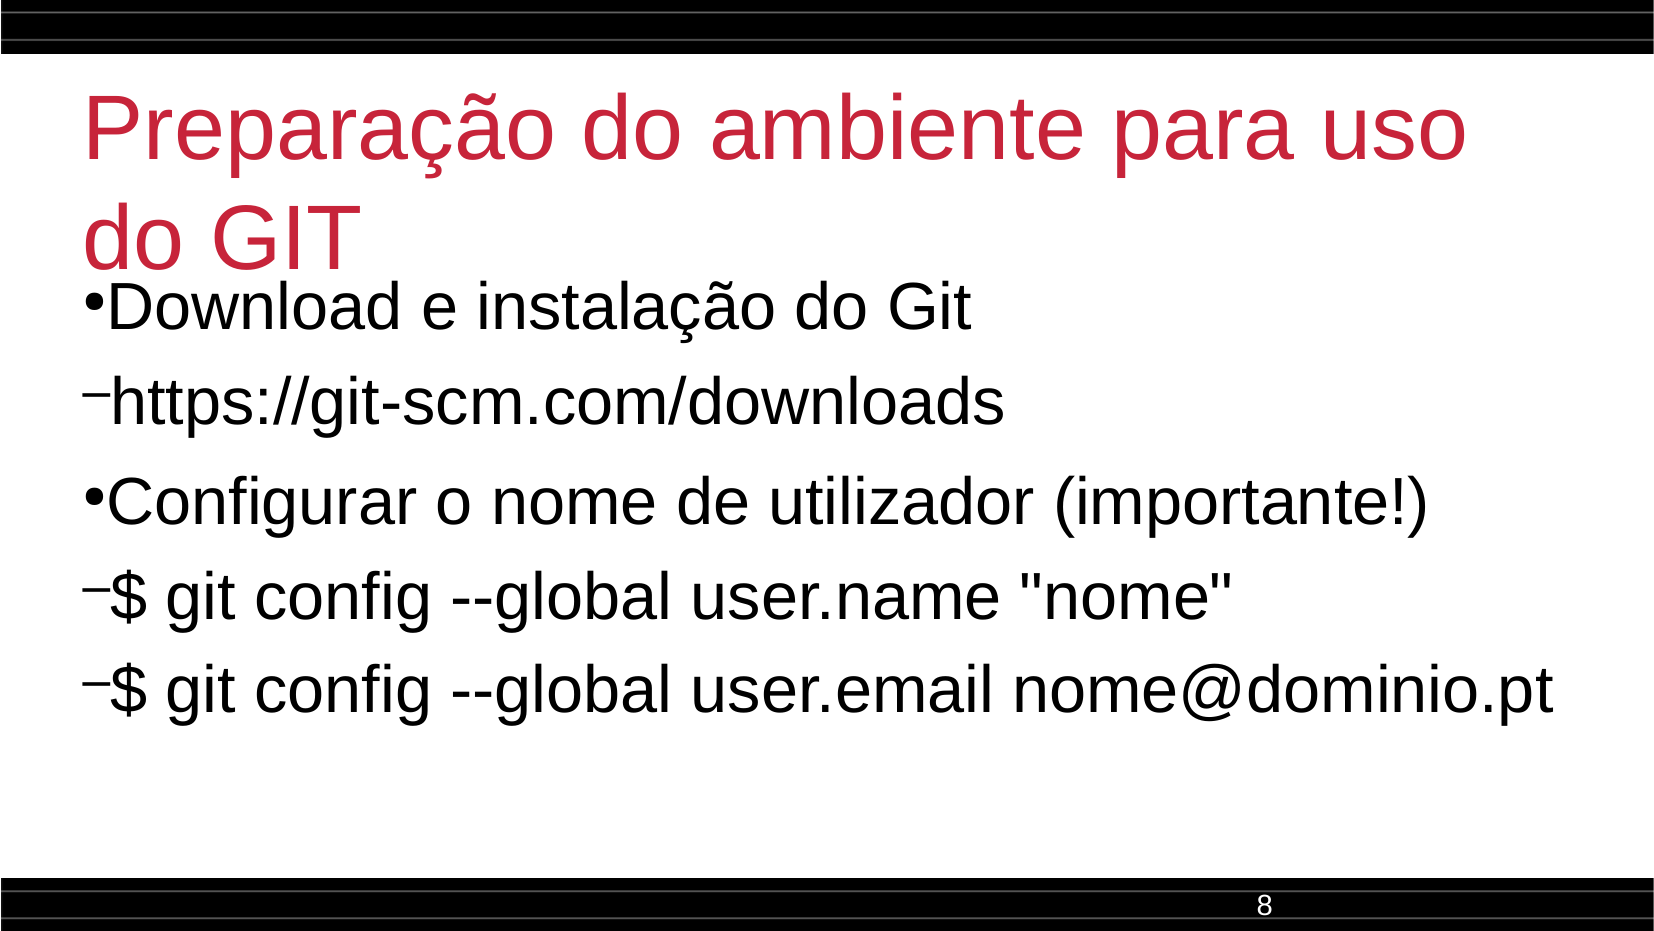

# Preparação do ambiente para uso do GIT
Download e instalação do Git
https://git-scm.com/downloads
Configurar o nome de utilizador (importante!)
$ git config --global user.name "nome"
$ git config --global user.email nome@dominio.pt